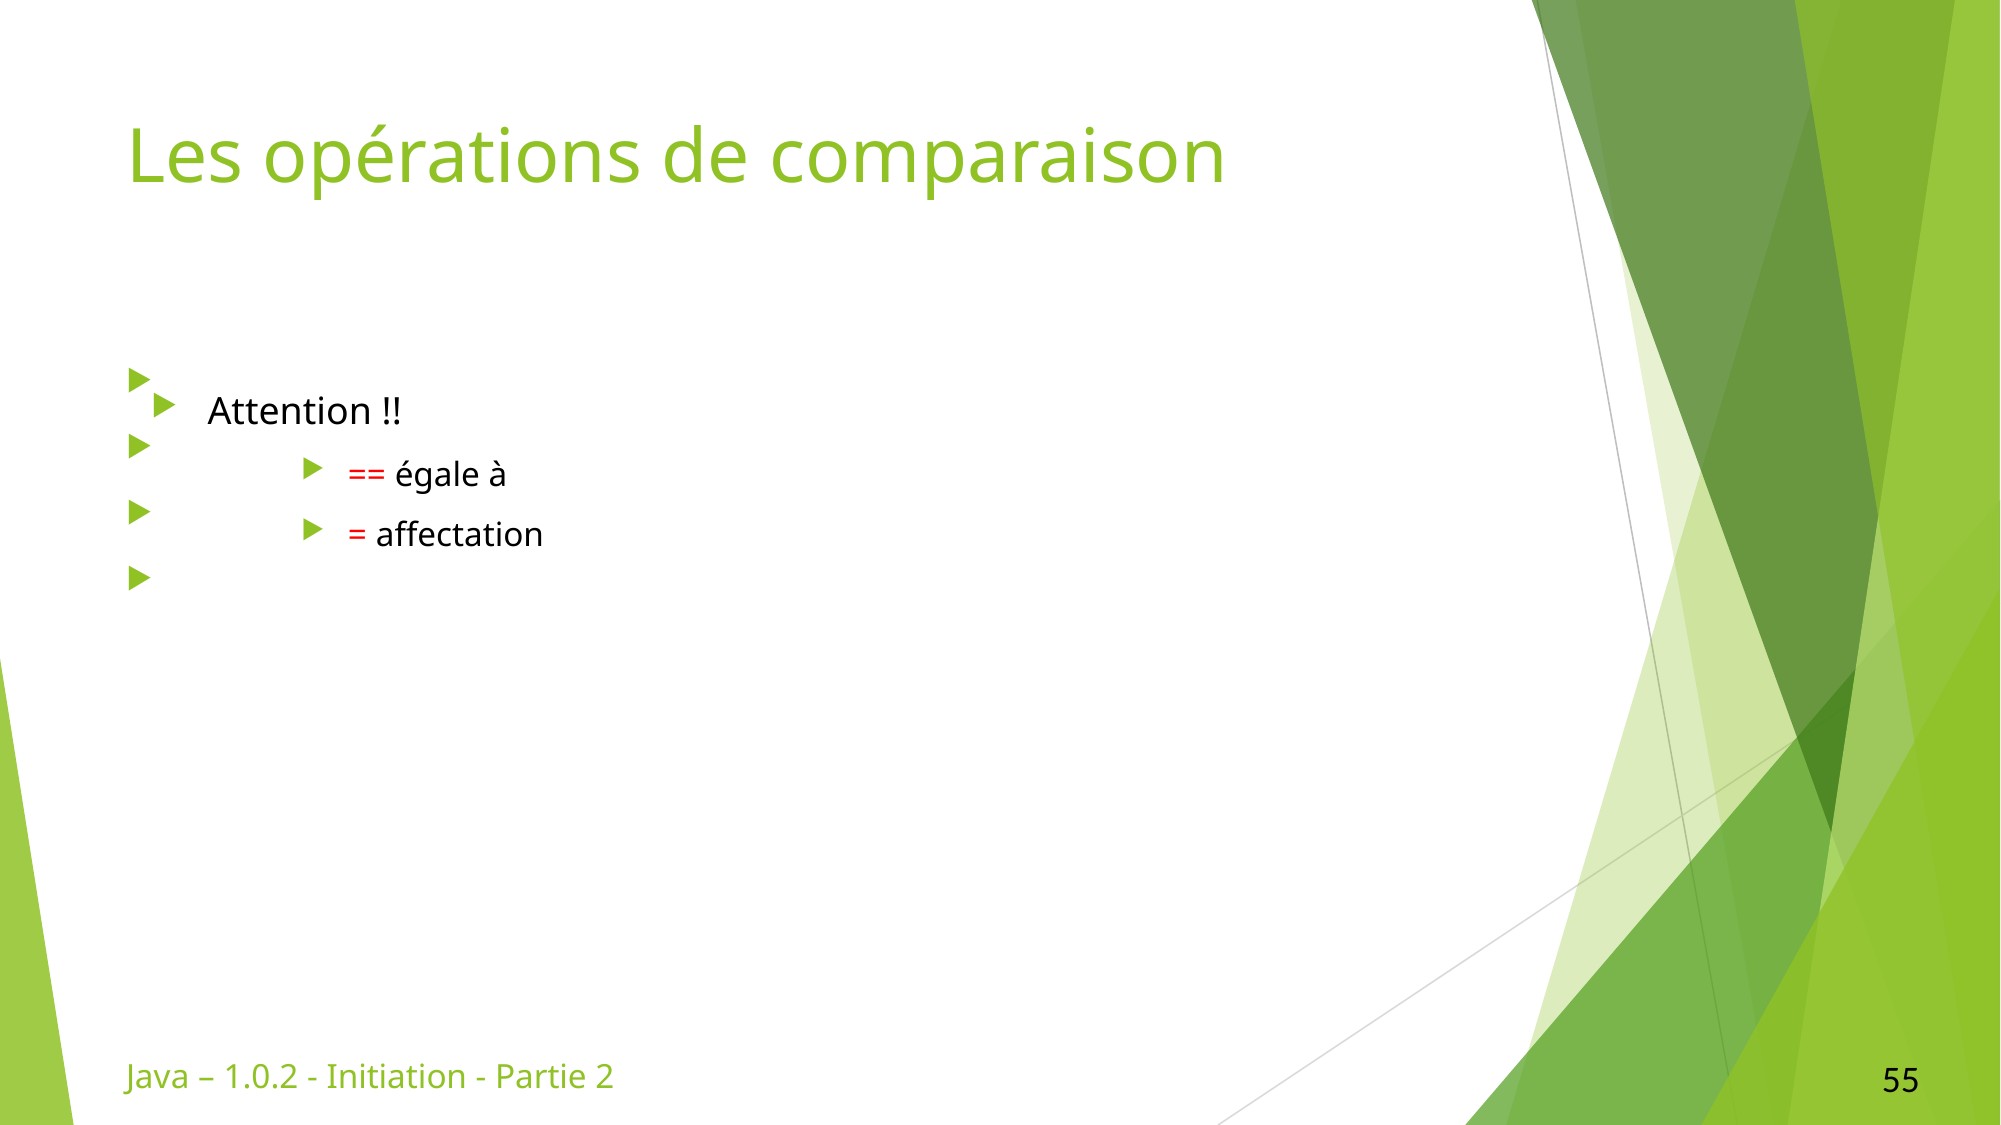

# Les opérations de comparaison
Attention !!
== égale à
= affectation
Java – 1.0.2 - Initiation - Partie 2